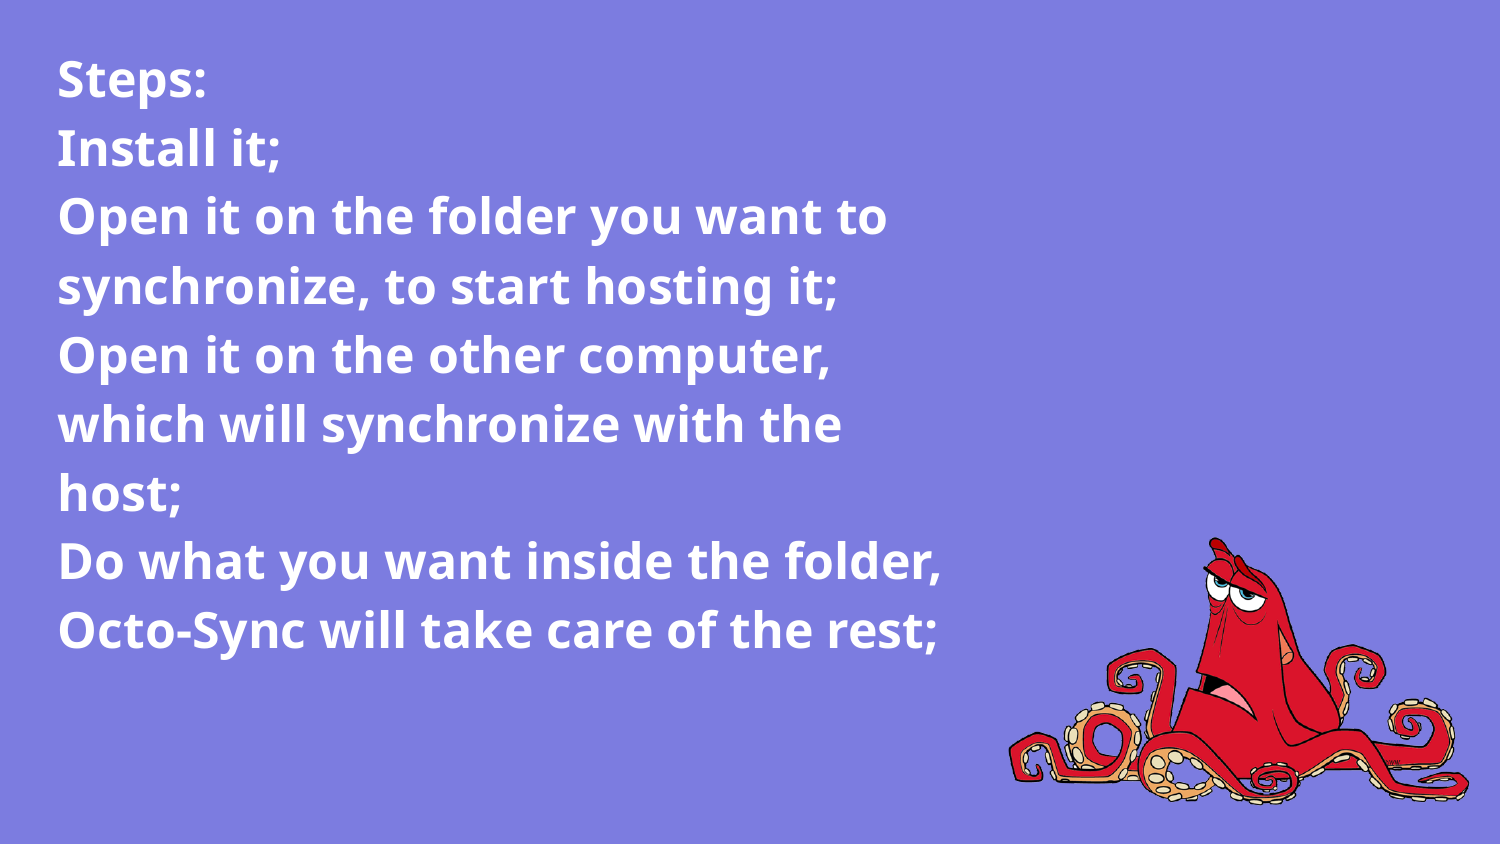

# Steps: Install it; Open it on the folder you want to synchronize, to start hosting it; Open it on the other computer, which will synchronize with the host; Do what you want inside the folder, Octo-Sync will take care of the rest;